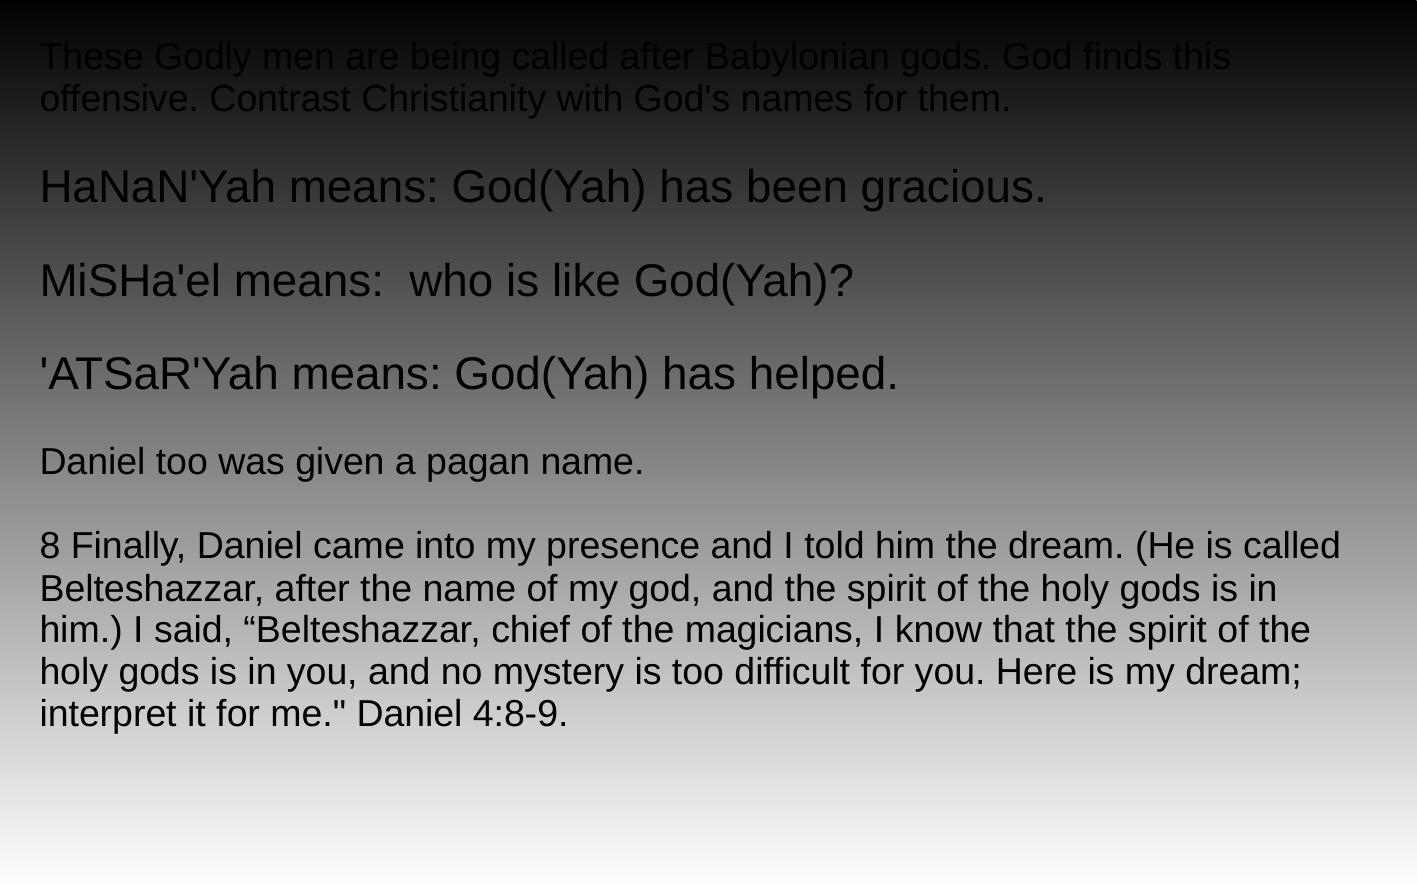

These Godly men are being called after Babylonian gods. God finds this offensive. Contrast Christianity with God's names for them.
HaNaN'Yah means: God(Yah) has been gracious.
MiSHa'el means: who is like God(Yah)?
'ATSaR'Yah means: God(Yah) has helped.
Daniel too was given a pagan name.
8 Finally, Daniel came into my presence and I told him the dream. (He is called Belteshazzar, after the name of my god, and the spirit of the holy gods is in him.) I said, “Belteshazzar, chief of the magicians, I know that the spirit of the holy gods is in you, and no mystery is too difficult for you. Here is my dream; interpret it for me." Daniel 4:8-9.